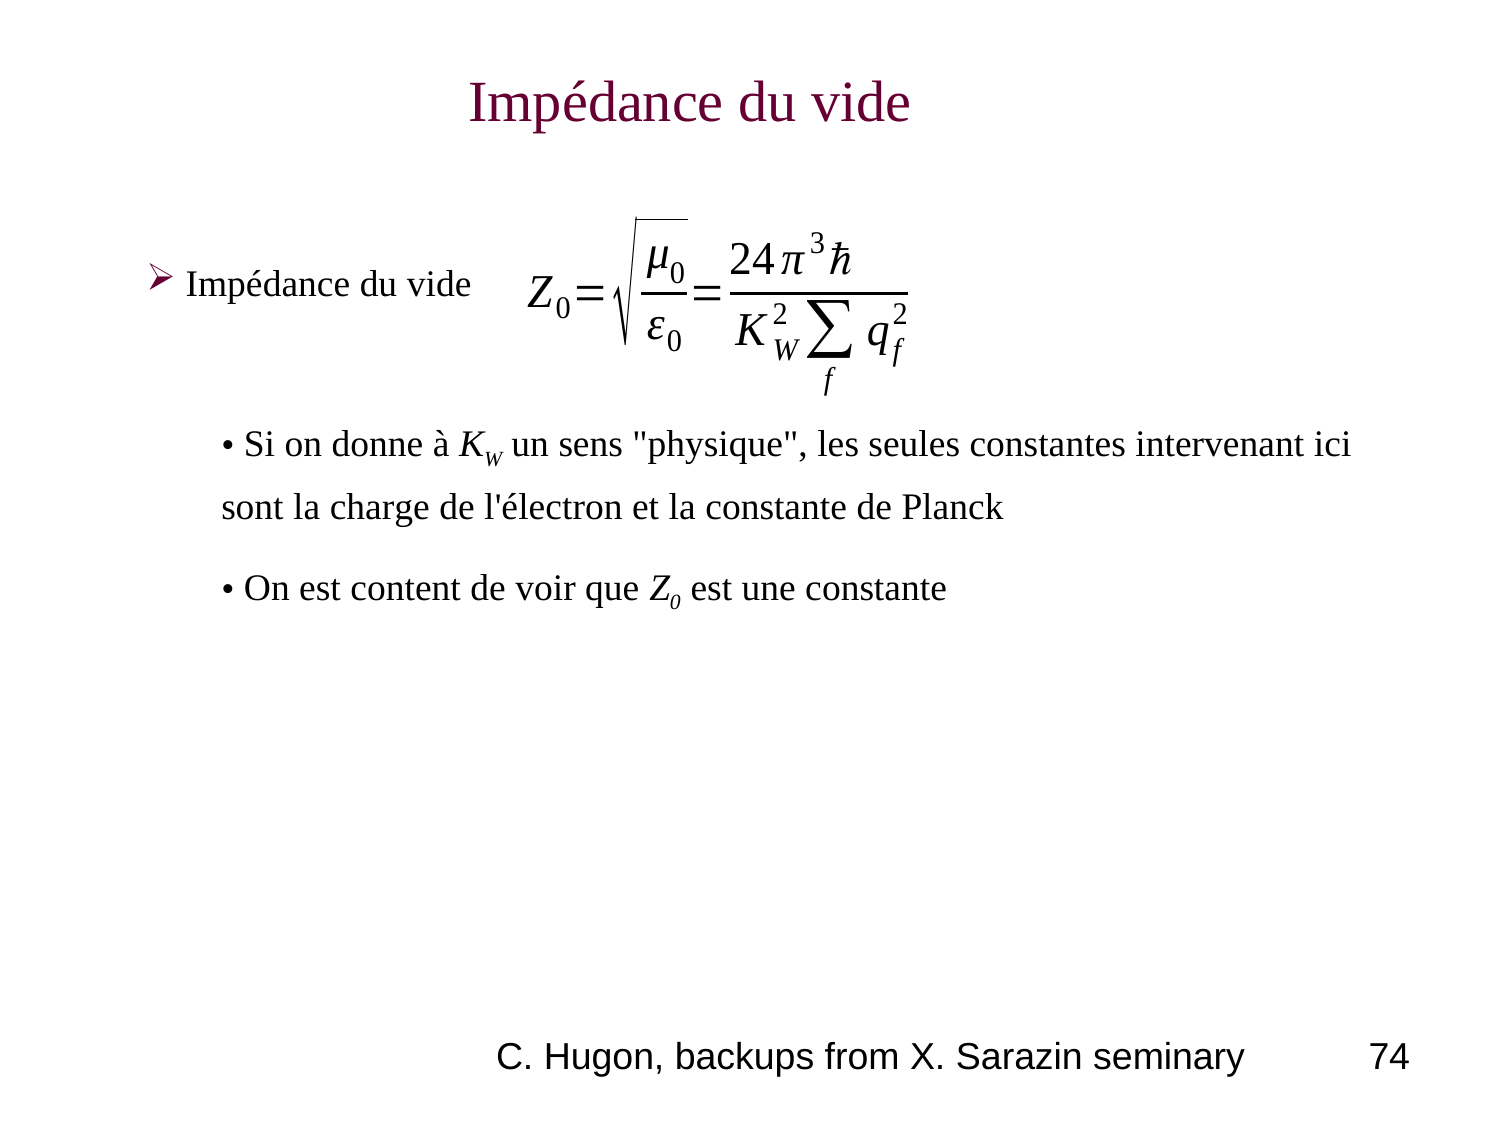

Impédance du vide
 Impédance du vide
 Si on donne à KW un sens "physique", les seules constantes intervenant ici sont la charge de l'électron et la constante de Planck
 On est content de voir que Z0 est une constante
C. Hugon, backups from X. Sarazin seminary
74